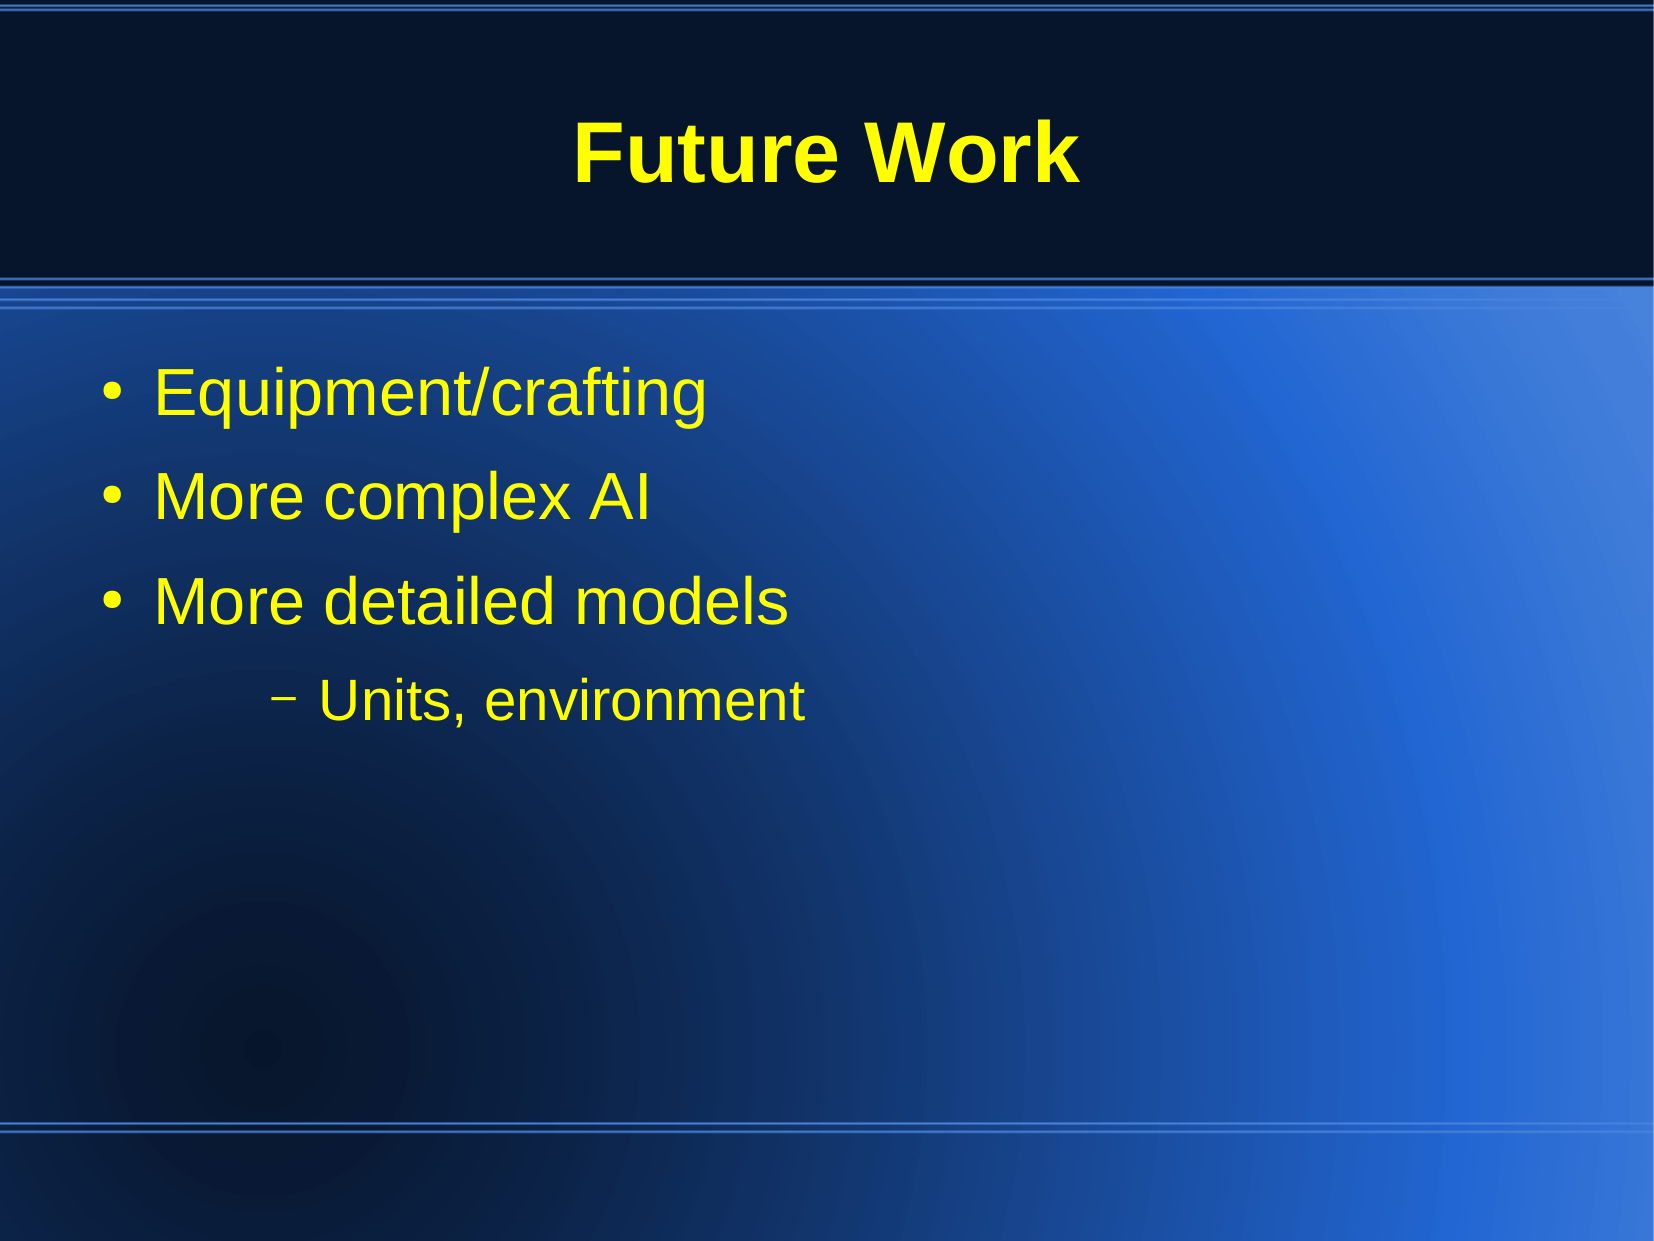

# Future Work
Equipment/crafting
More complex AI
More detailed models
Units, environment